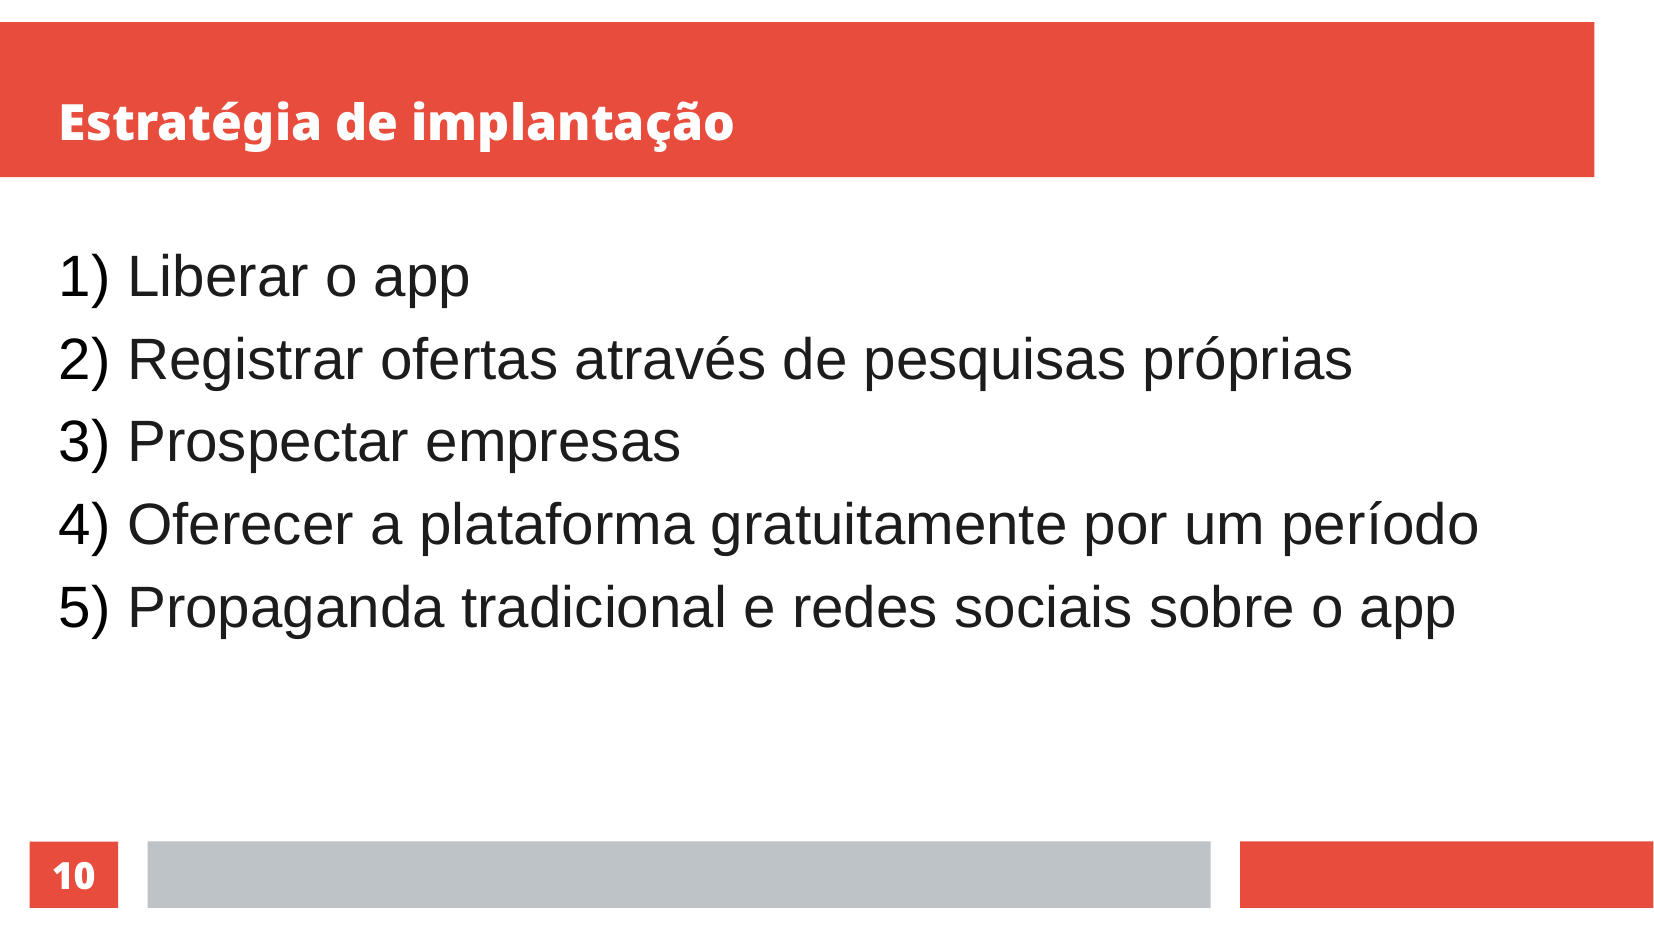

# Estratégia de implantação
 Liberar o app
 Registrar ofertas através de pesquisas próprias
 Prospectar empresas
 Oferecer a plataforma gratuitamente por um período
 Propaganda tradicional e redes sociais sobre o app
10